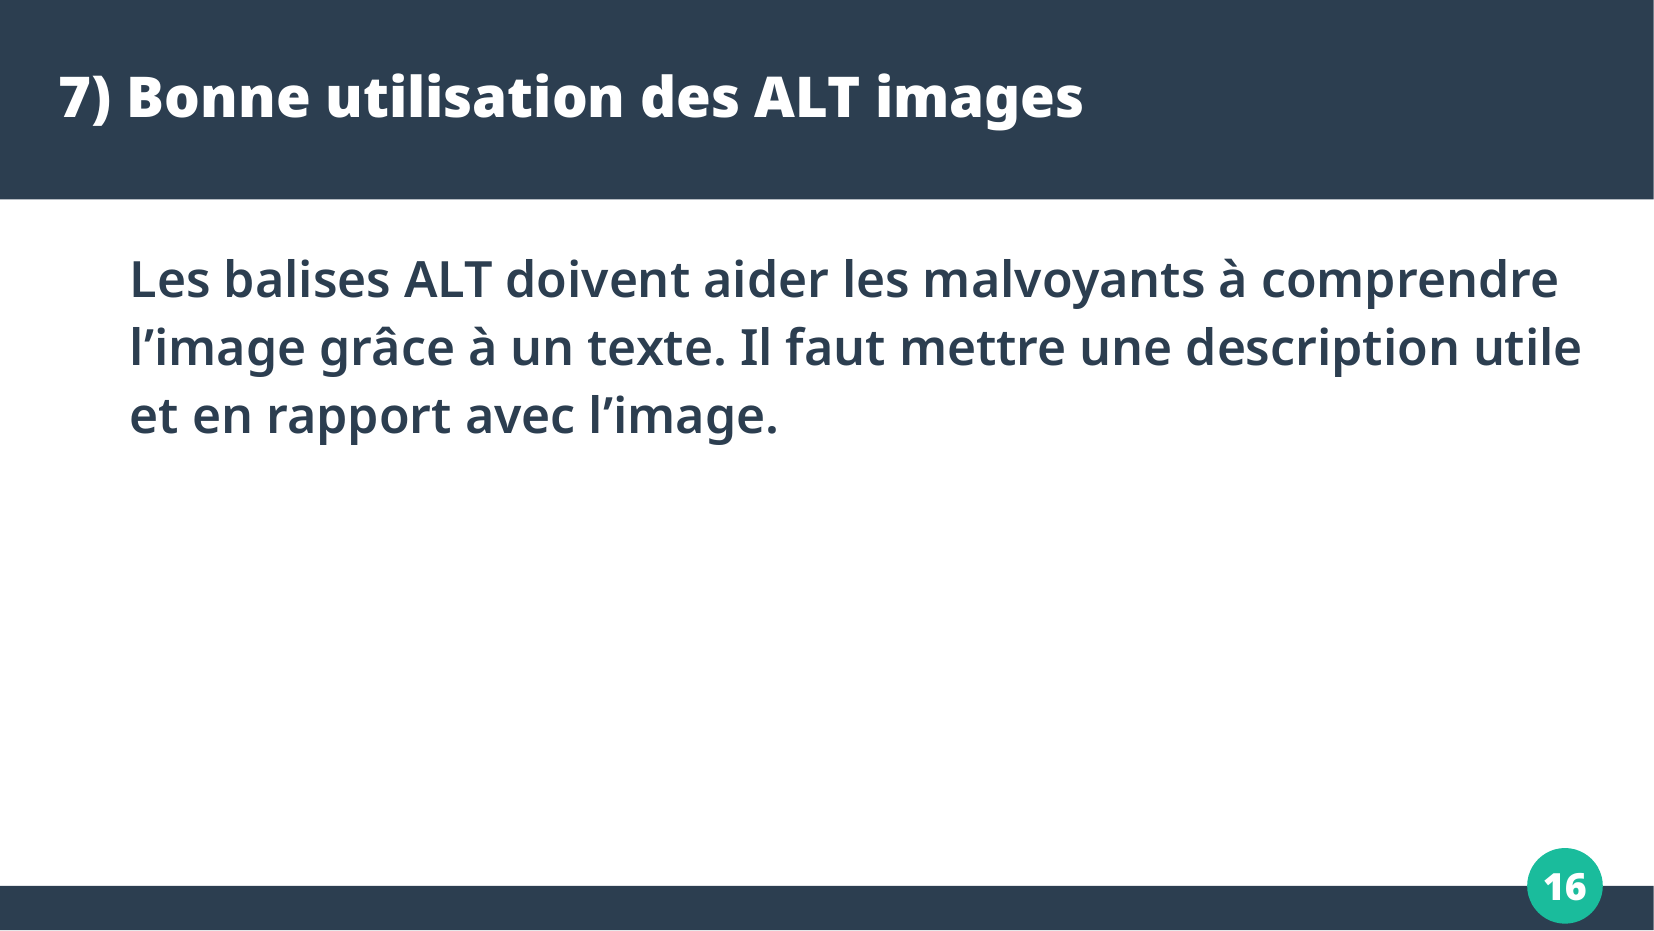

# 7) Bonne utilisation des ALT images
Les balises ALT doivent aider les malvoyants à comprendre l’image grâce à un texte. Il faut mettre une description utile et en rapport avec l’image.